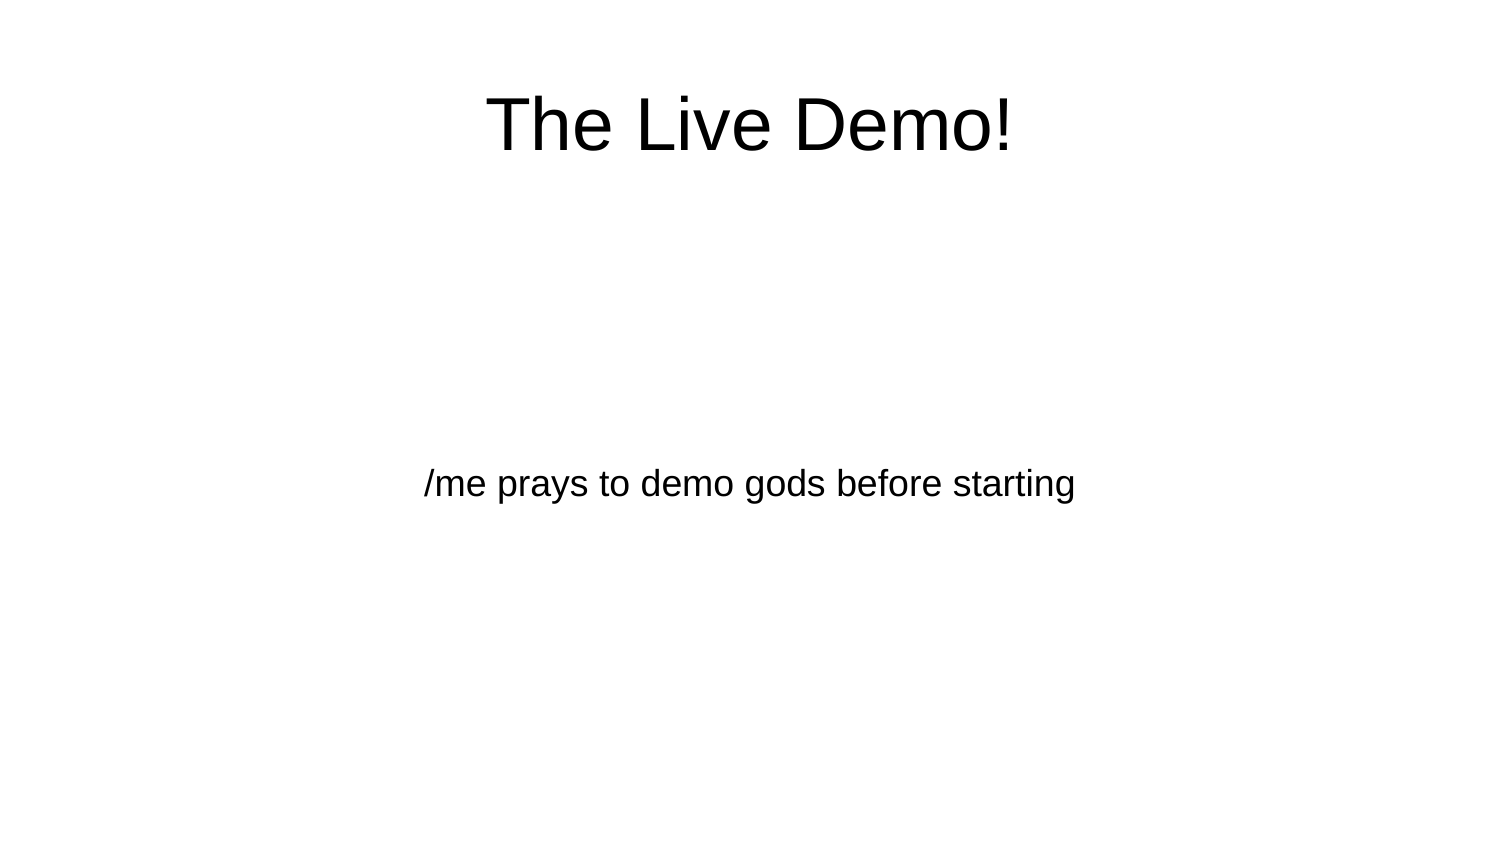

# The Live Demo!
/me prays to demo gods before starting